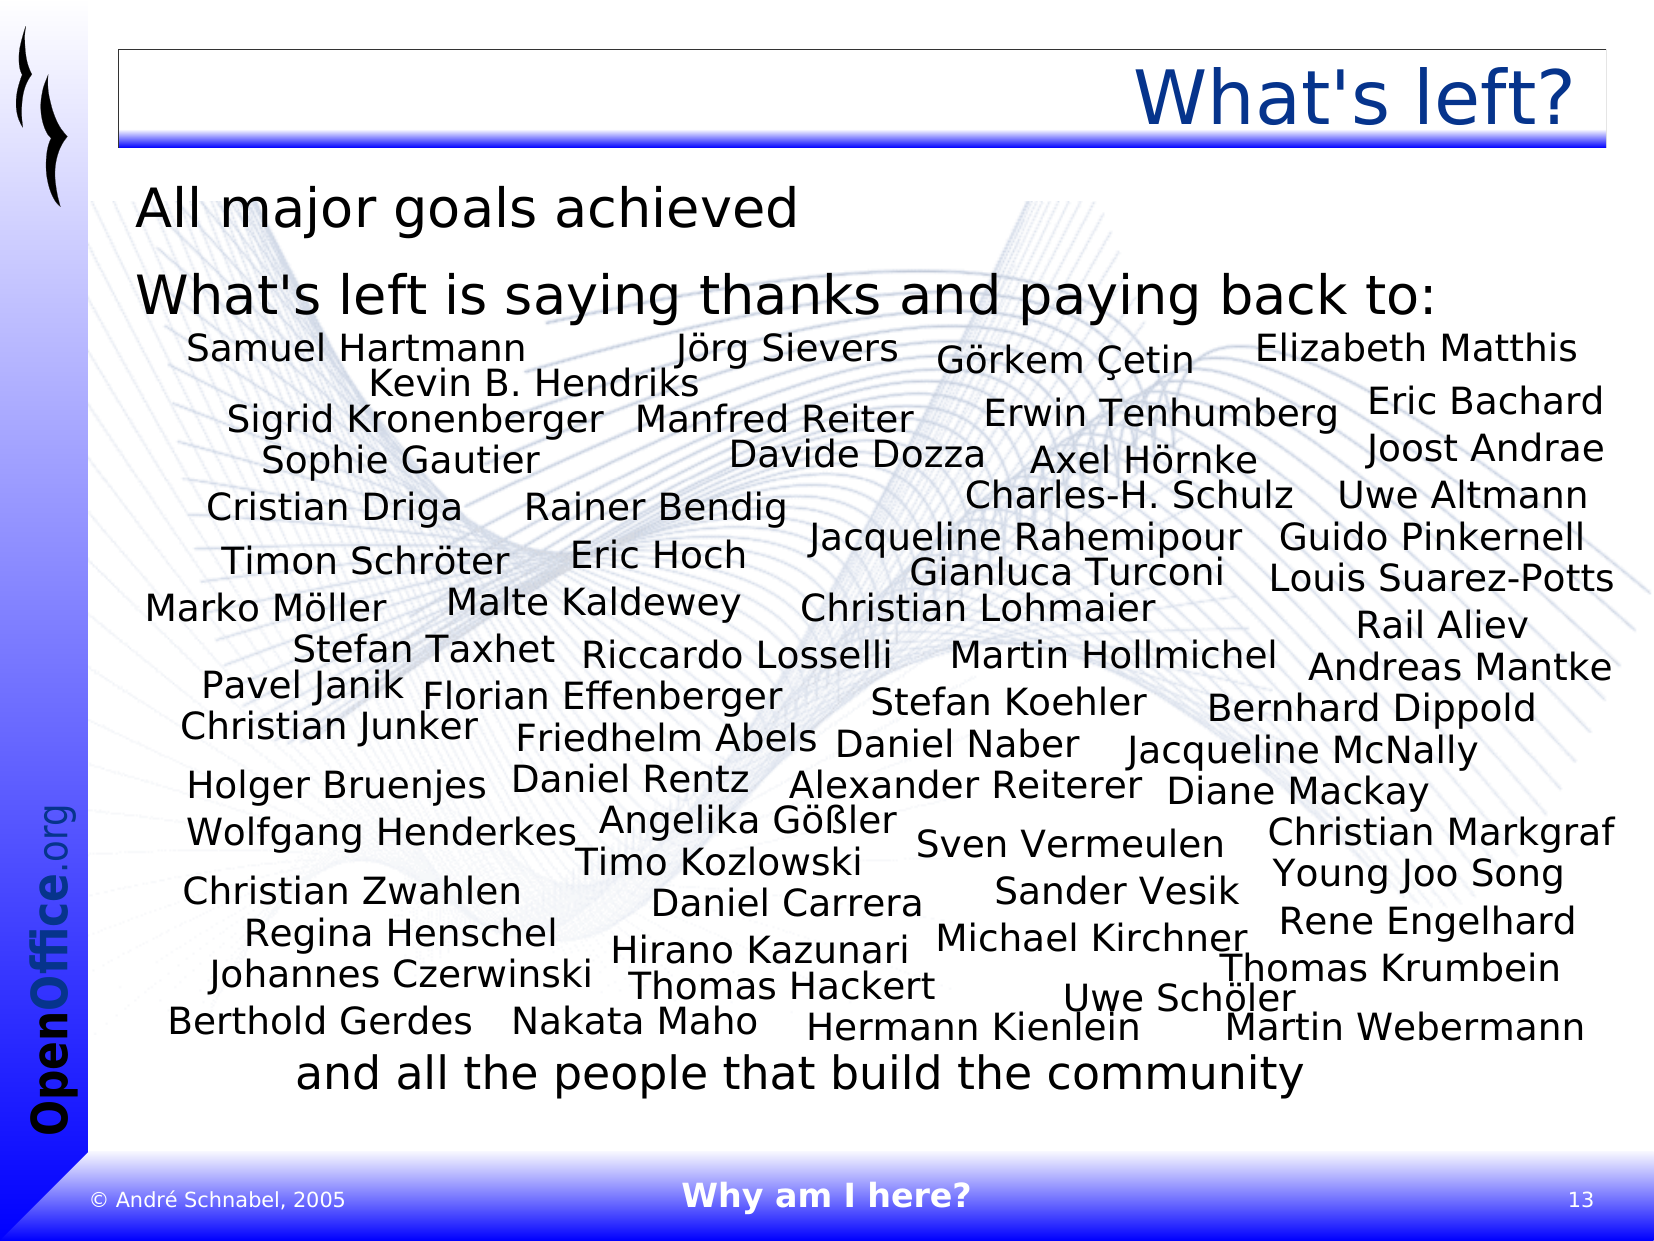

# What's left?
All major goals achieved
What's left is saying thanks and paying back to:
and all the people that build the community
Samuel Hartmann
Jörg Sievers
Elizabeth Matthis
Görkem Çetin
Kevin B. Hendriks
Eric Bachard
Erwin Tenhumberg
Sigrid Kronenberger
Manfred Reiter
Joost Andrae
Davide Dozza
Sophie Gautier
Axel Hörnke
Charles-H. Schulz
Uwe Altmann
Cristian Driga
Rainer Bendig
Jacqueline Rahemipour
Guido Pinkernell
Eric Hoch
Timon Schröter
Gianluca Turconi
Louis Suarez-Potts
Malte Kaldewey
Marko Möller
Christian Lohmaier
Rail Aliev
Stefan Taxhet
Riccardo Losselli
Martin Hollmichel
Andreas Mantke
Pavel Janik
Florian Effenberger
Stefan Koehler
Bernhard Dippold
Christian Junker
Friedhelm Abels
Daniel Naber
Jacqueline McNally
Daniel Rentz
Alexander Reiterer
Holger Bruenjes
Diane Mackay
Angelika Gößler
Wolfgang Henderkes
Christian Markgraf
Sven Vermeulen
Timo Kozlowski
Young Joo Song
Christian Zwahlen
Sander Vesik
Daniel Carrera
Rene Engelhard
Regina Henschel
Michael Kirchner
Hirano Kazunari
Thomas Krumbein
Johannes Czerwinski
Thomas Hackert
Uwe Schöler
Berthold Gerdes
Nakata Maho
Hermann Kienlein
Martin Webermann